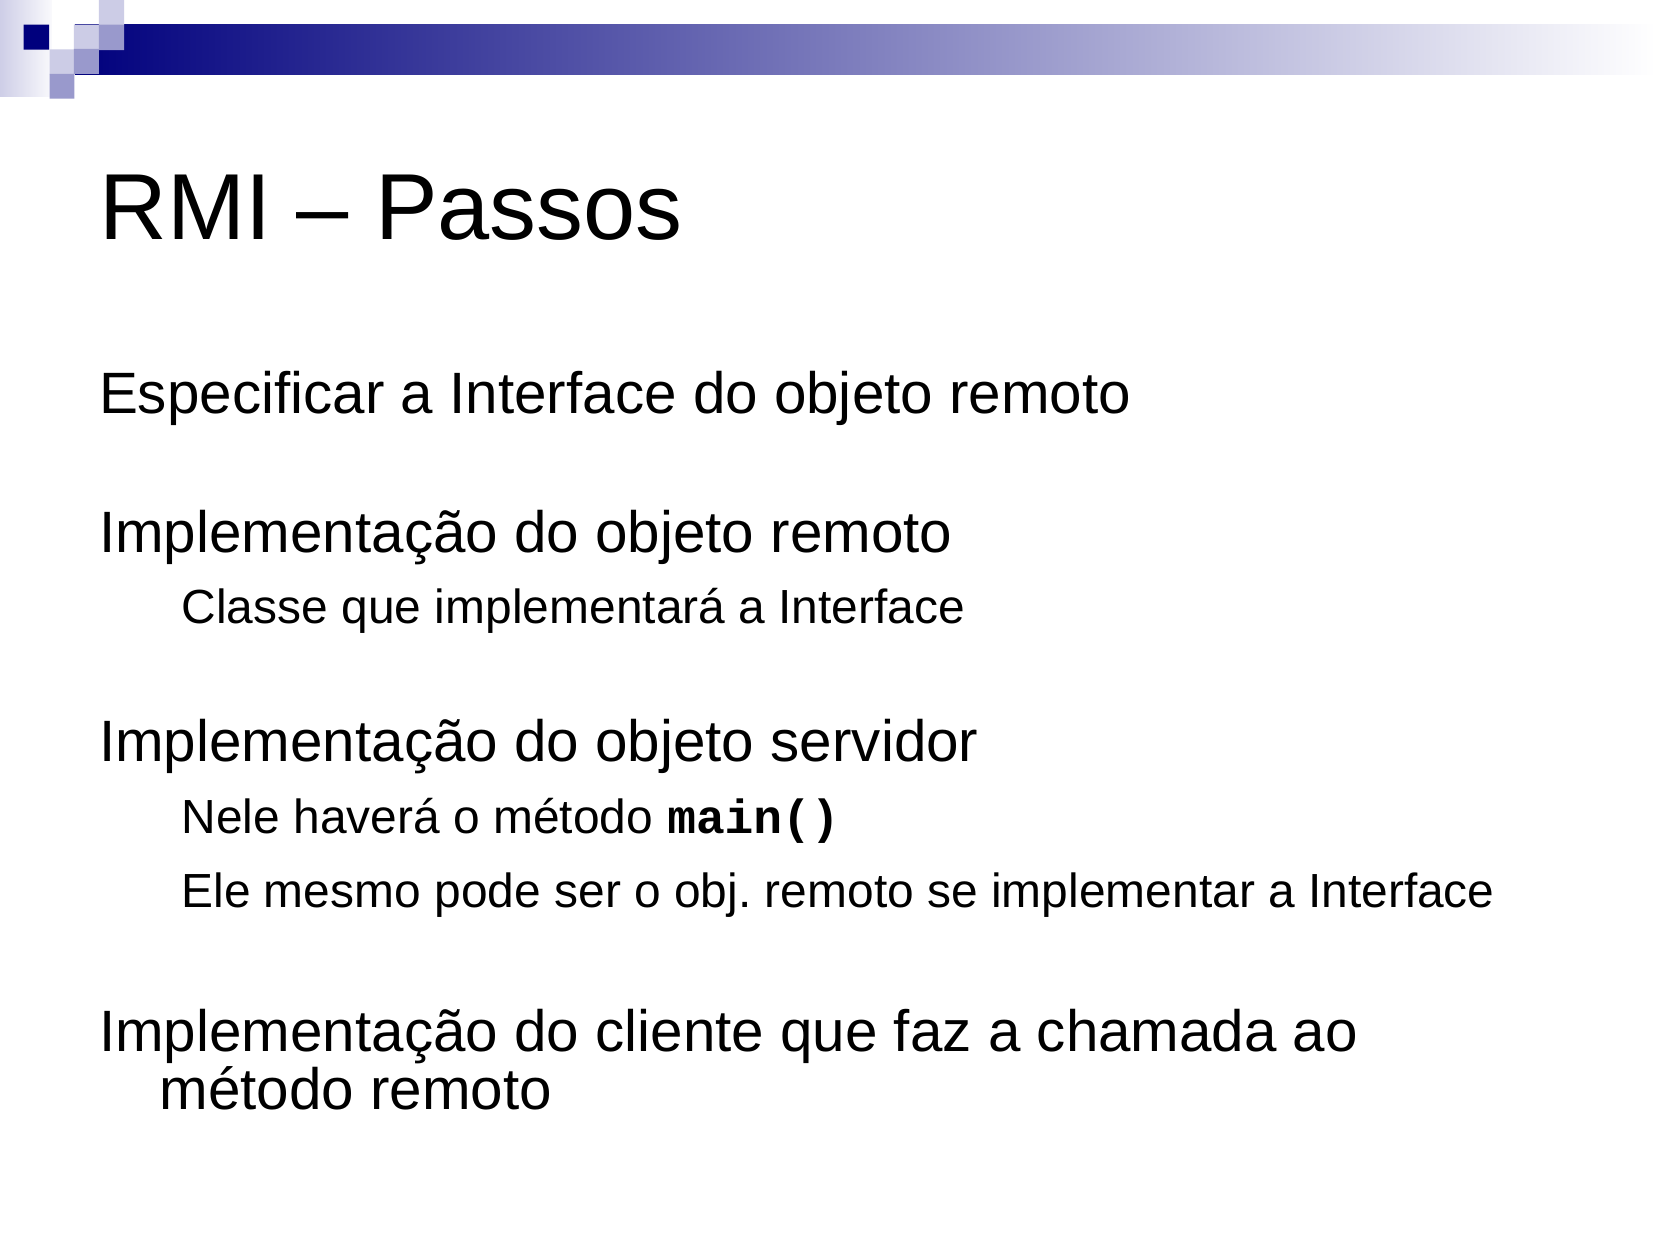

RMI – Passos
# Especificar a Interface do objeto remoto
Implementação do objeto remoto
Classe que implementará a Interface
Implementação do objeto servidor
Nele haverá o método main()‏
Ele mesmo pode ser o obj. remoto se implementar a Interface
Implementação do cliente que faz a chamada ao método remoto